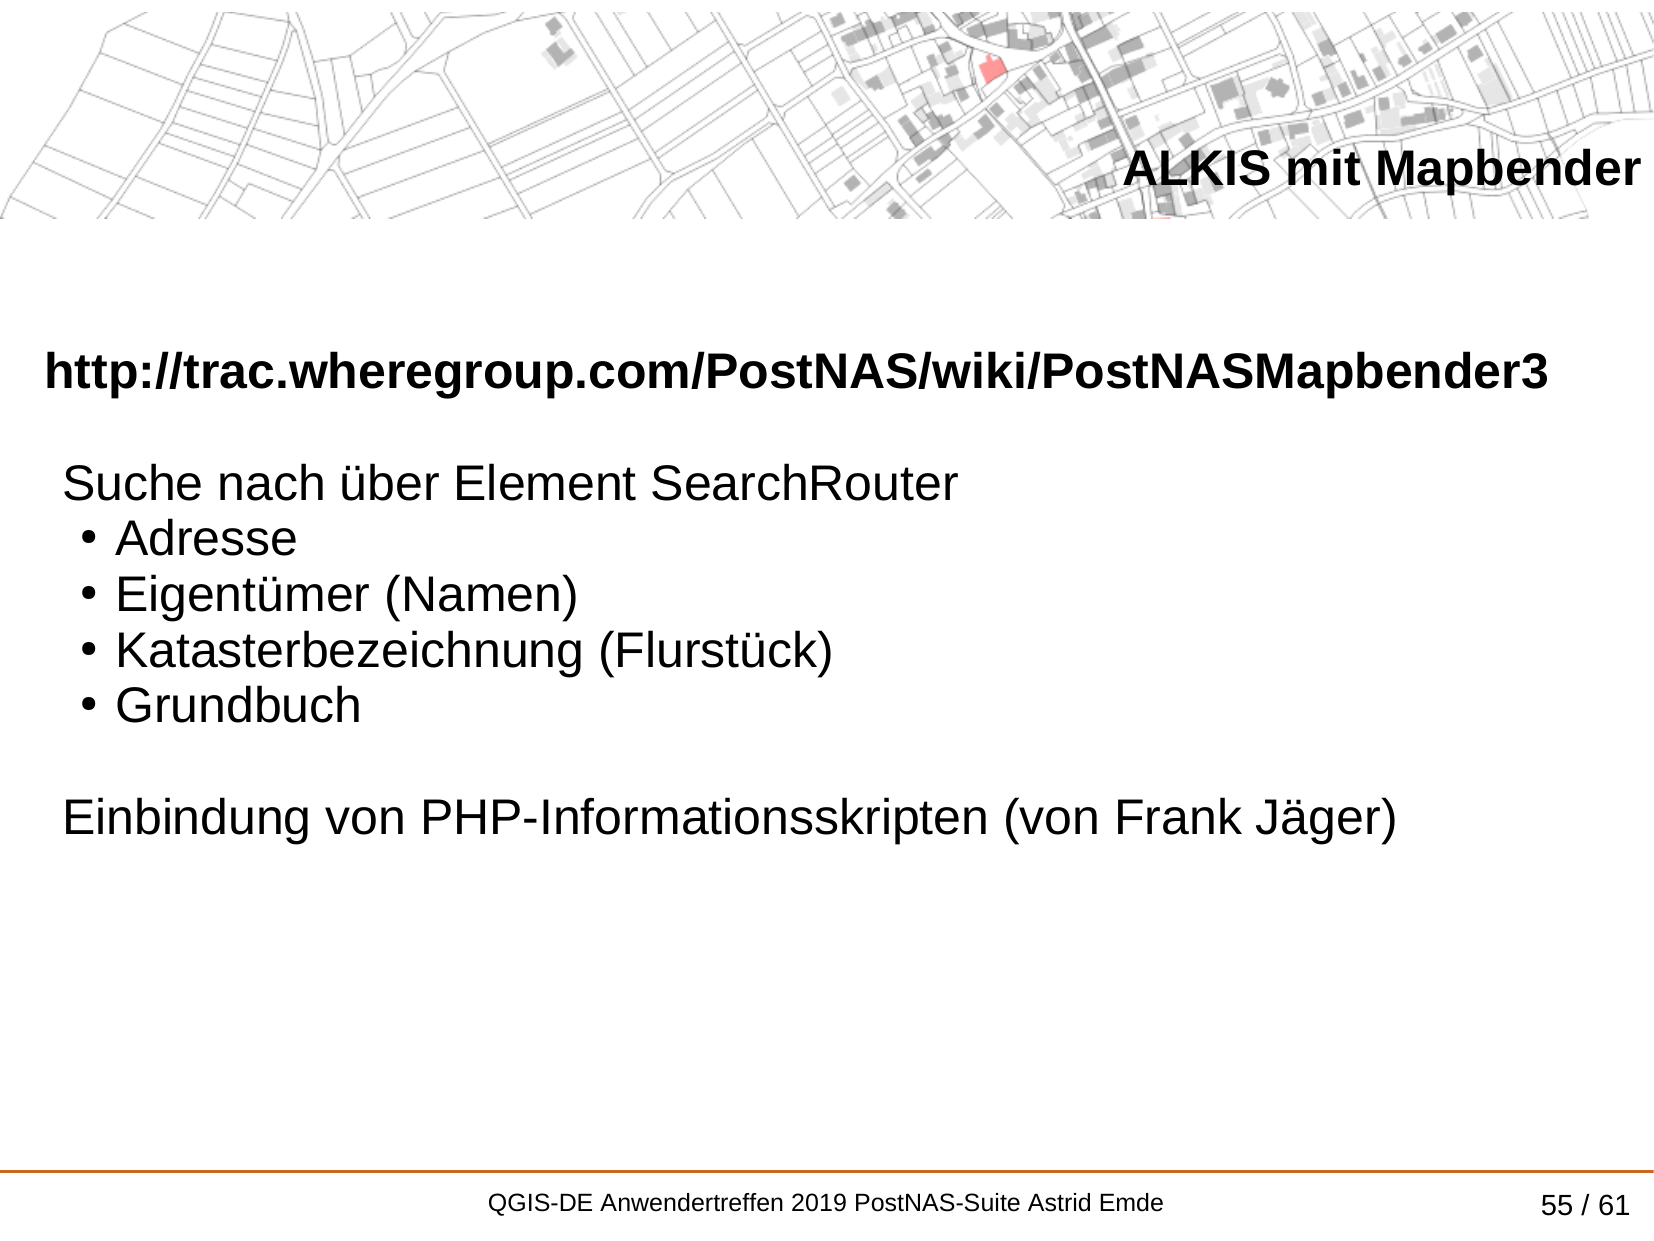

# ALKIS mit Mapbender
http://trac.wheregroup.com/PostNAS/wiki/PostNASMapbender3
Suche nach über Element SearchRouter
Adresse
Eigentümer (Namen)
Katasterbezeichnung (Flurstück)
Grundbuch
Einbindung von PHP-Informationsskripten (von Frank Jäger)